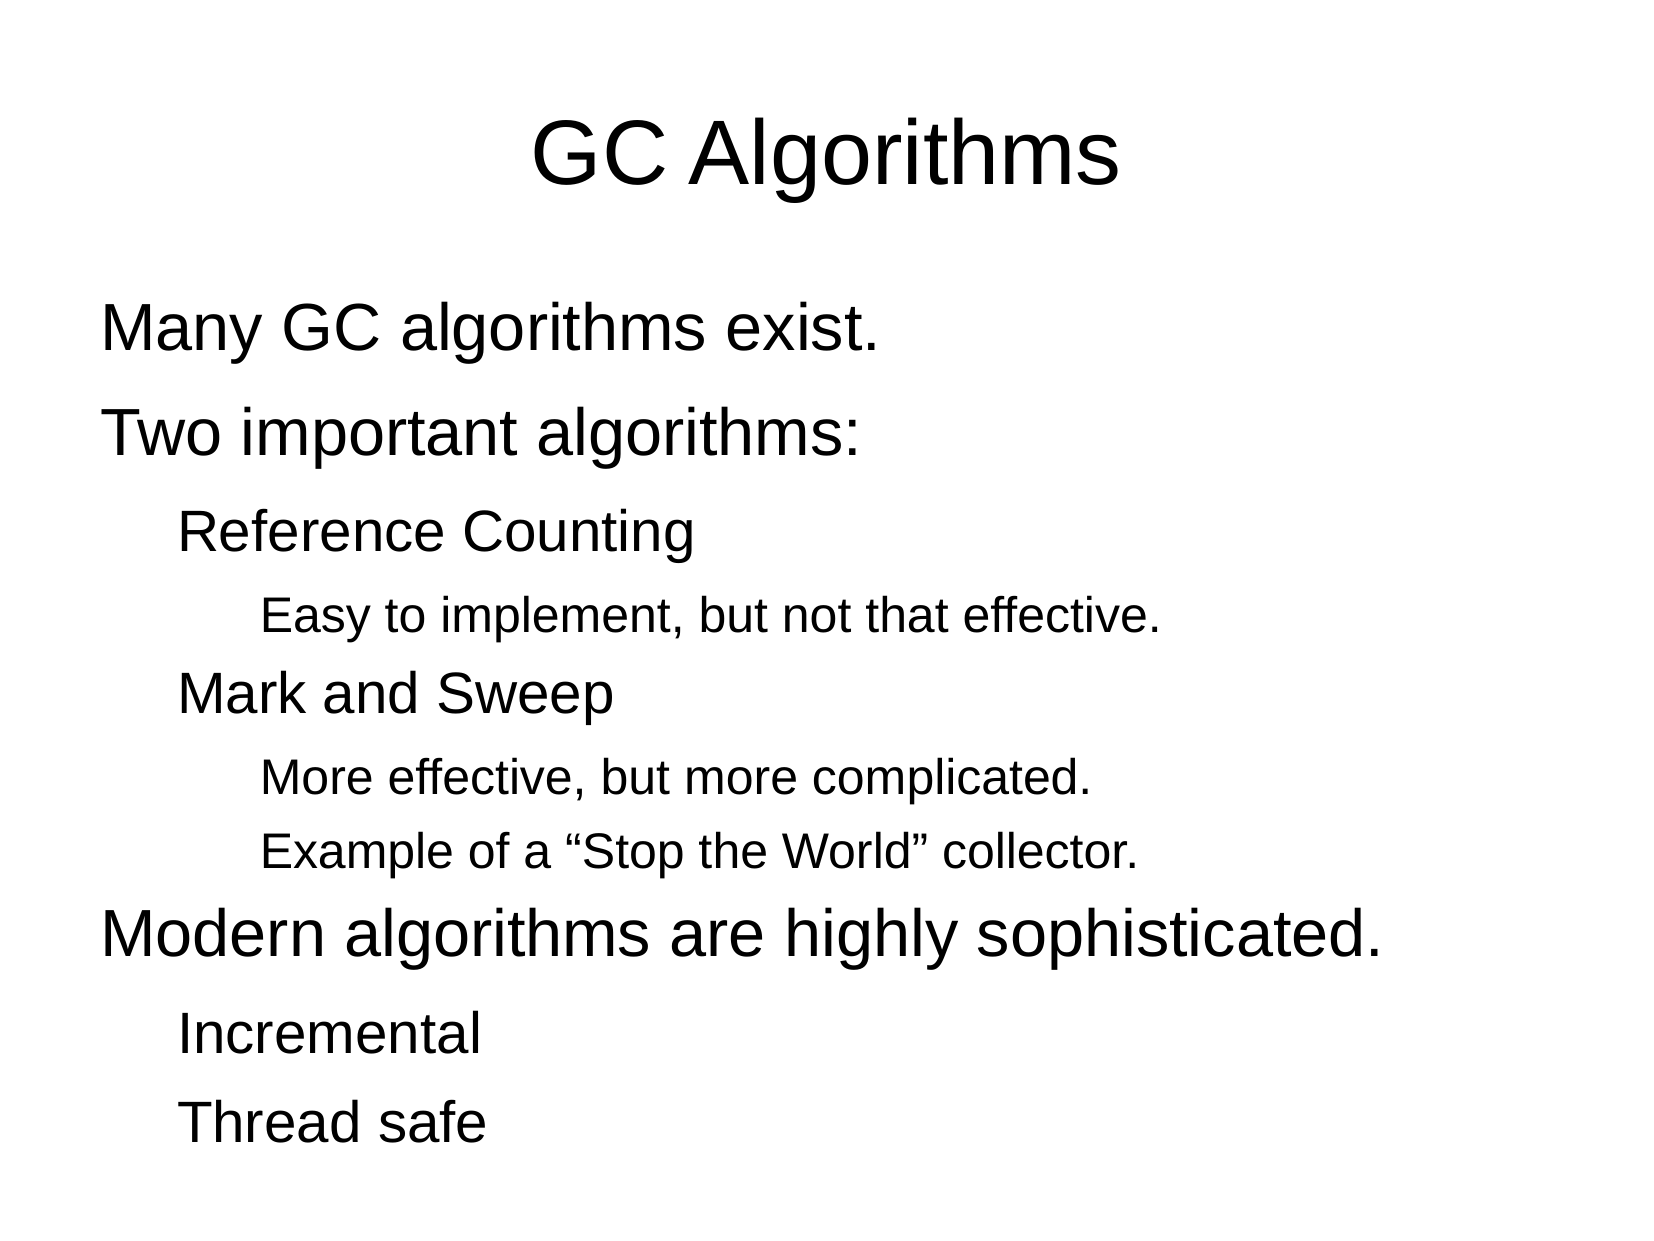

# GC Algorithms
Many GC algorithms exist.
Two important algorithms:
Reference Counting
Easy to implement, but not that effective.
Mark and Sweep
More effective, but more complicated.
Example of a “Stop the World” collector.
Modern algorithms are highly sophisticated.
Incremental
Thread safe